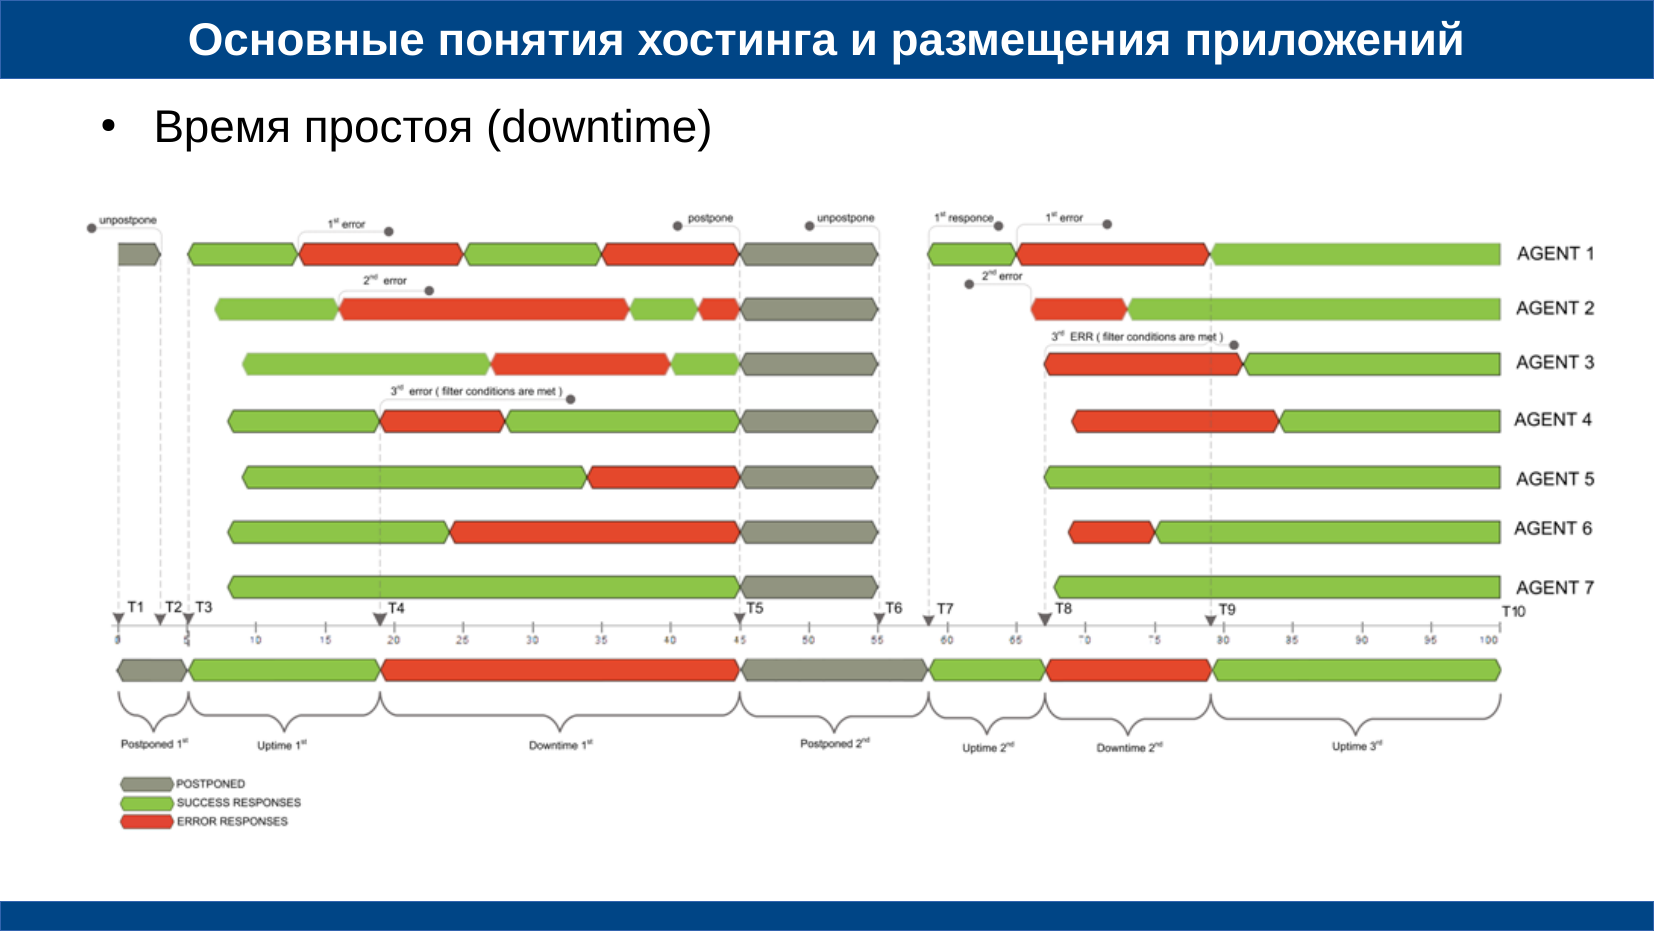

# Основные понятия хостинга и размещения приложений
Время простоя (downtime)